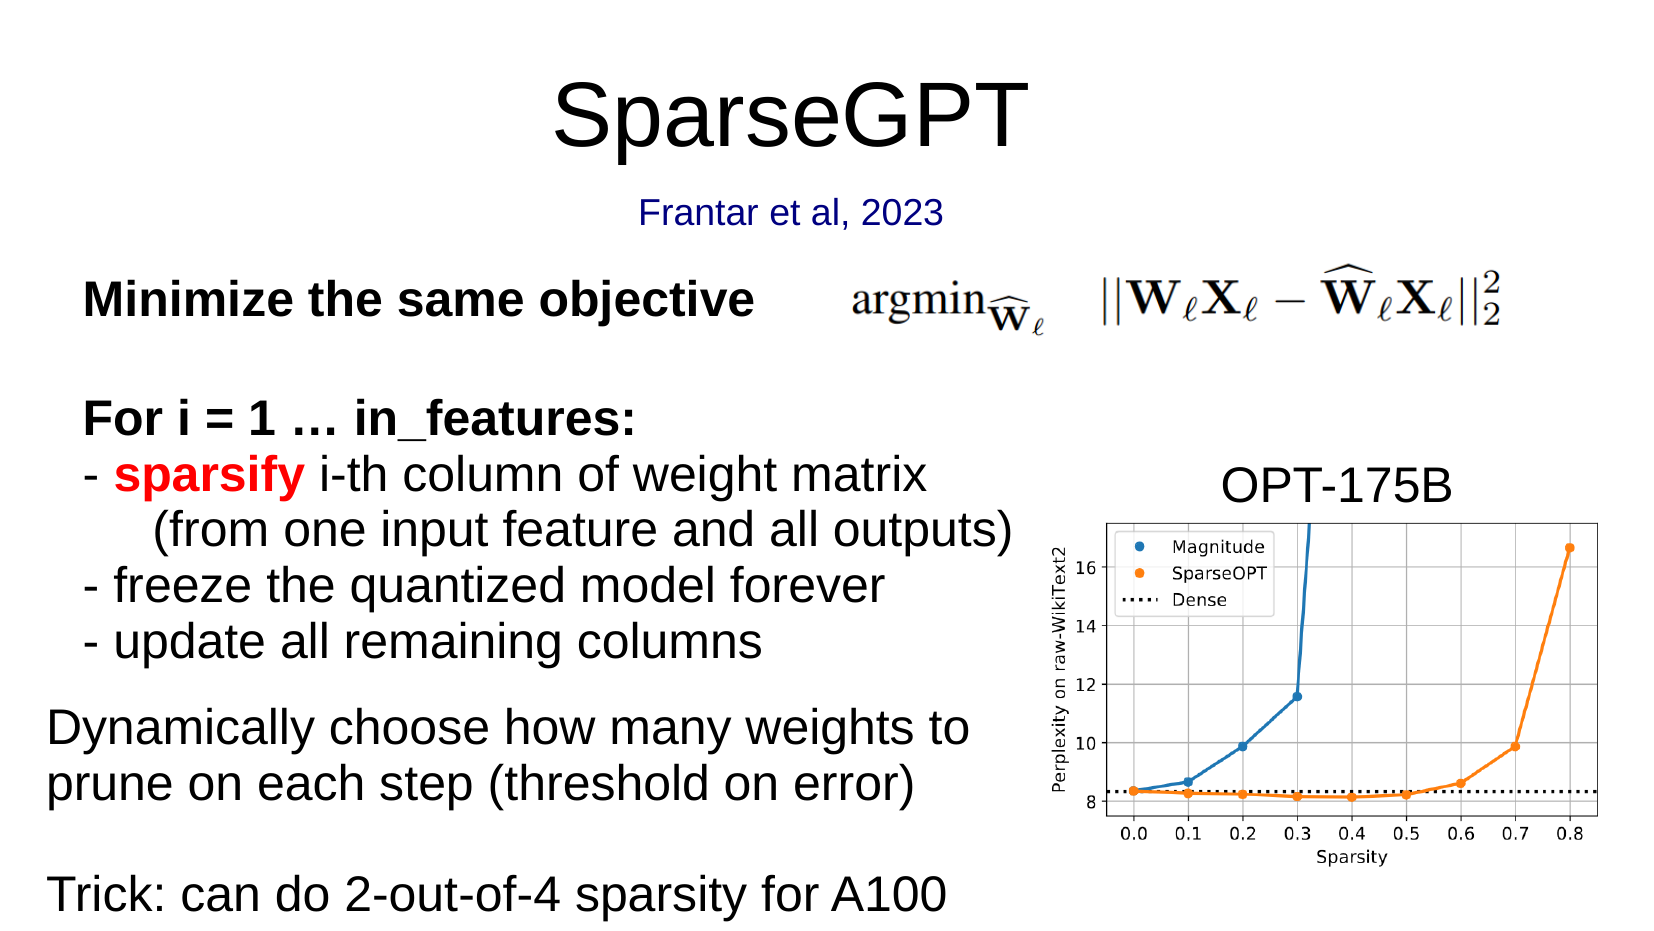

# SparseGPT
Frantar et al, 2023
Minimize the same objective
For i = 1 … in_features:
- sparsify i-th column of weight matrix
 (from one input feature and all outputs)
- freeze the quantized model forever
- update all remaining columns
OPT-175B
Dynamically choose how many weights to prune on each step (threshold on error)
Trick: can do 2-out-of-4 sparsity for A100